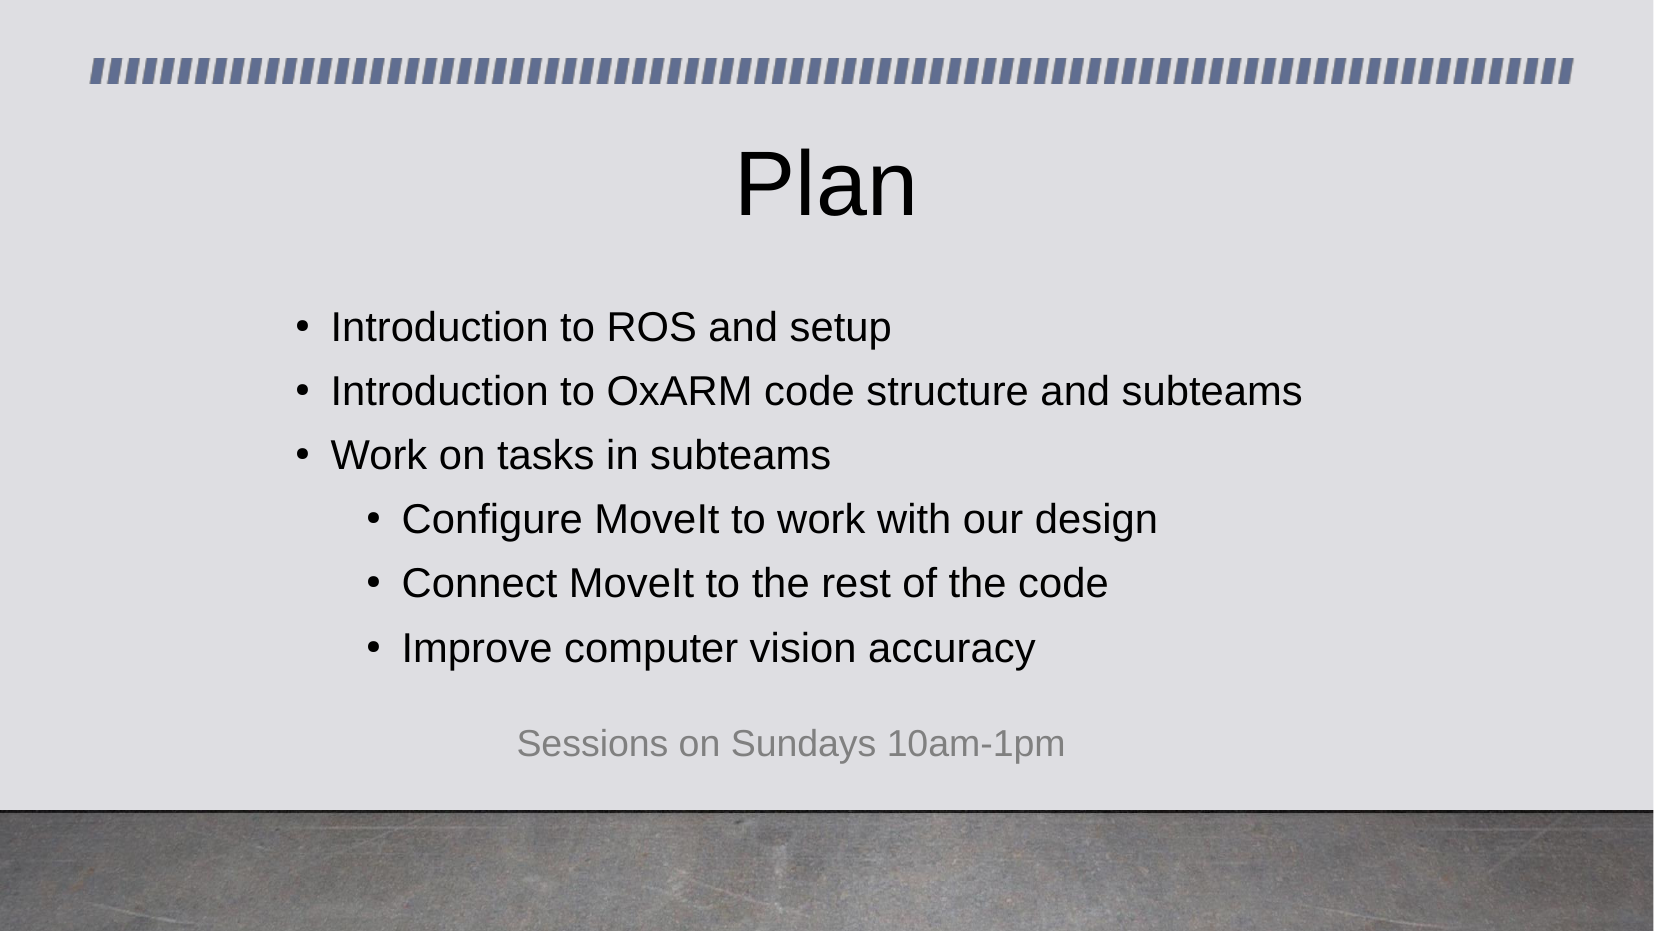

# Plan
Introduction to ROS and setup
Introduction to OxARM code structure and subteams
Work on tasks in subteams
Configure MoveIt to work with our design
Connect MoveIt to the rest of the code
Improve computer vision accuracy
Sessions on Sundays 10am-1pm